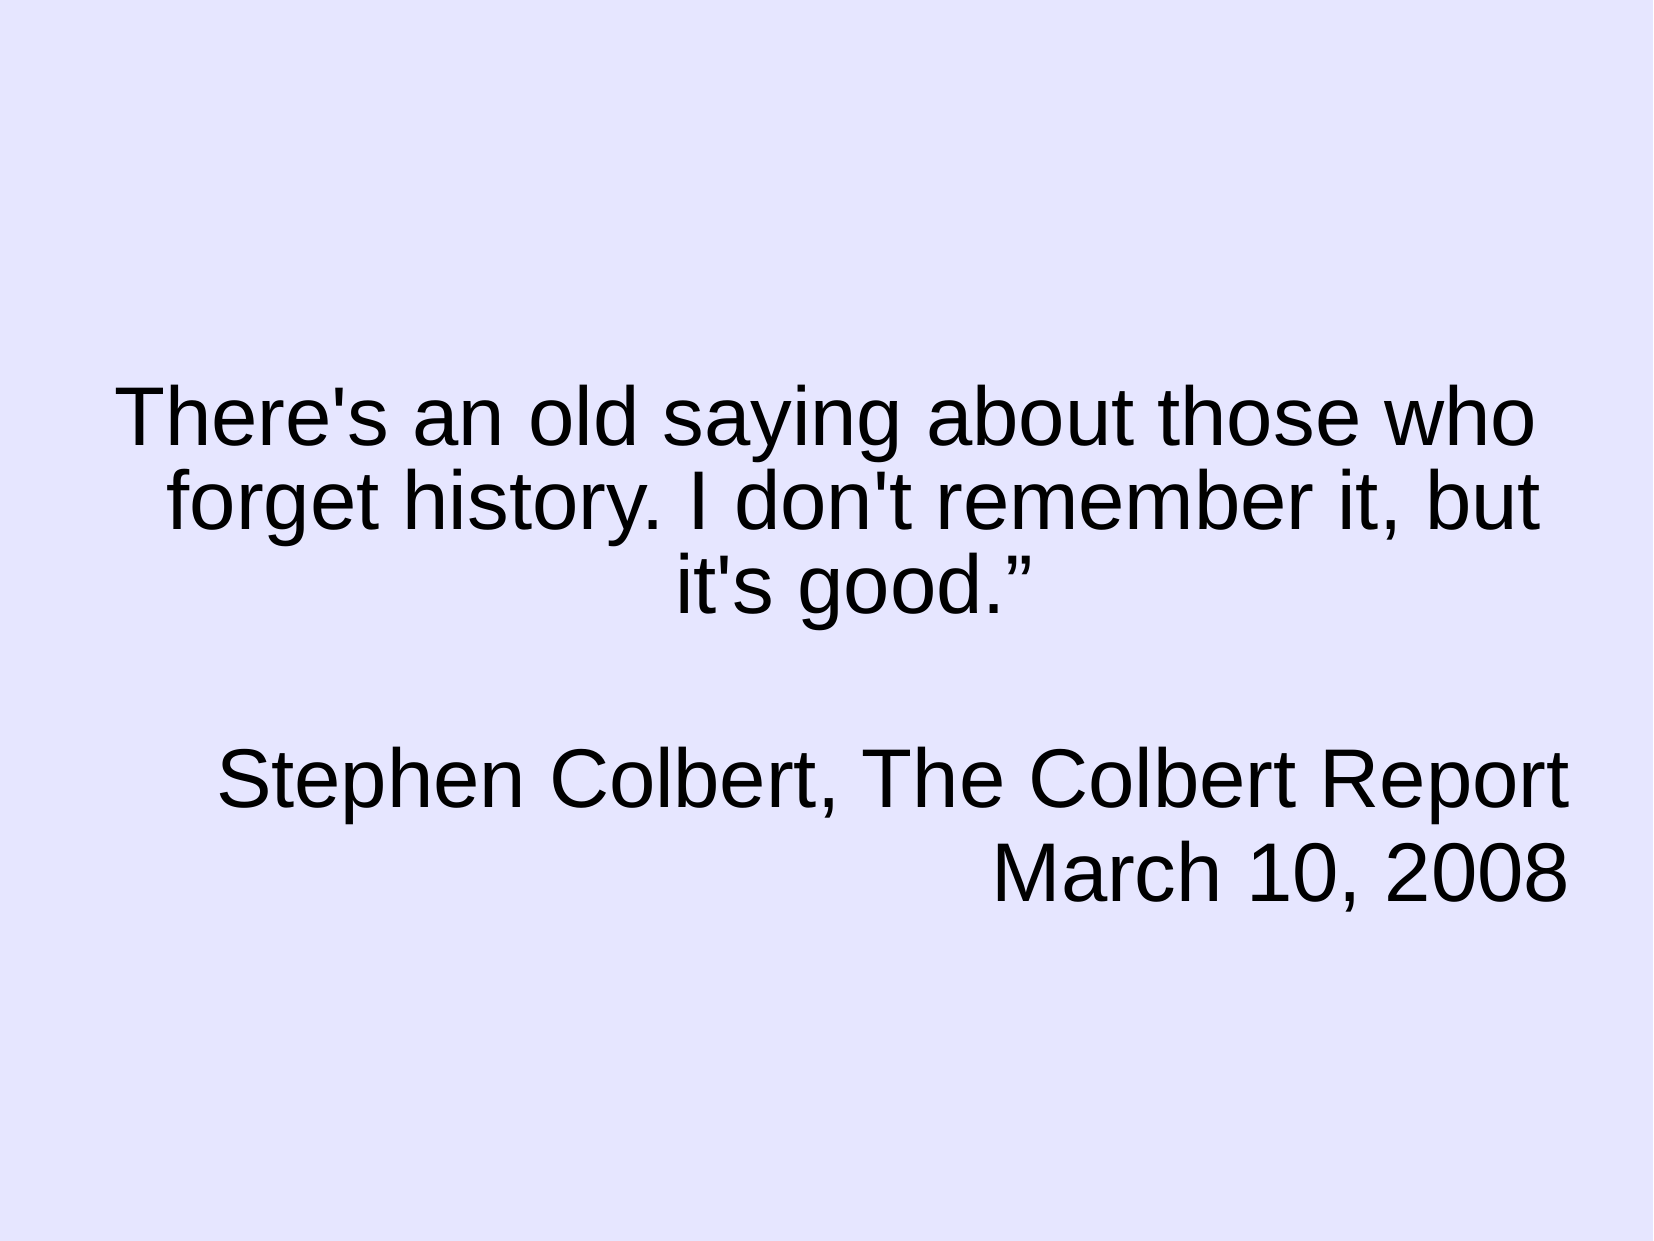

#
There's an old saying about those who forget history. I don't remember it, but it's good.”
Stephen Colbert, The Colbert Report
March 10, 2008